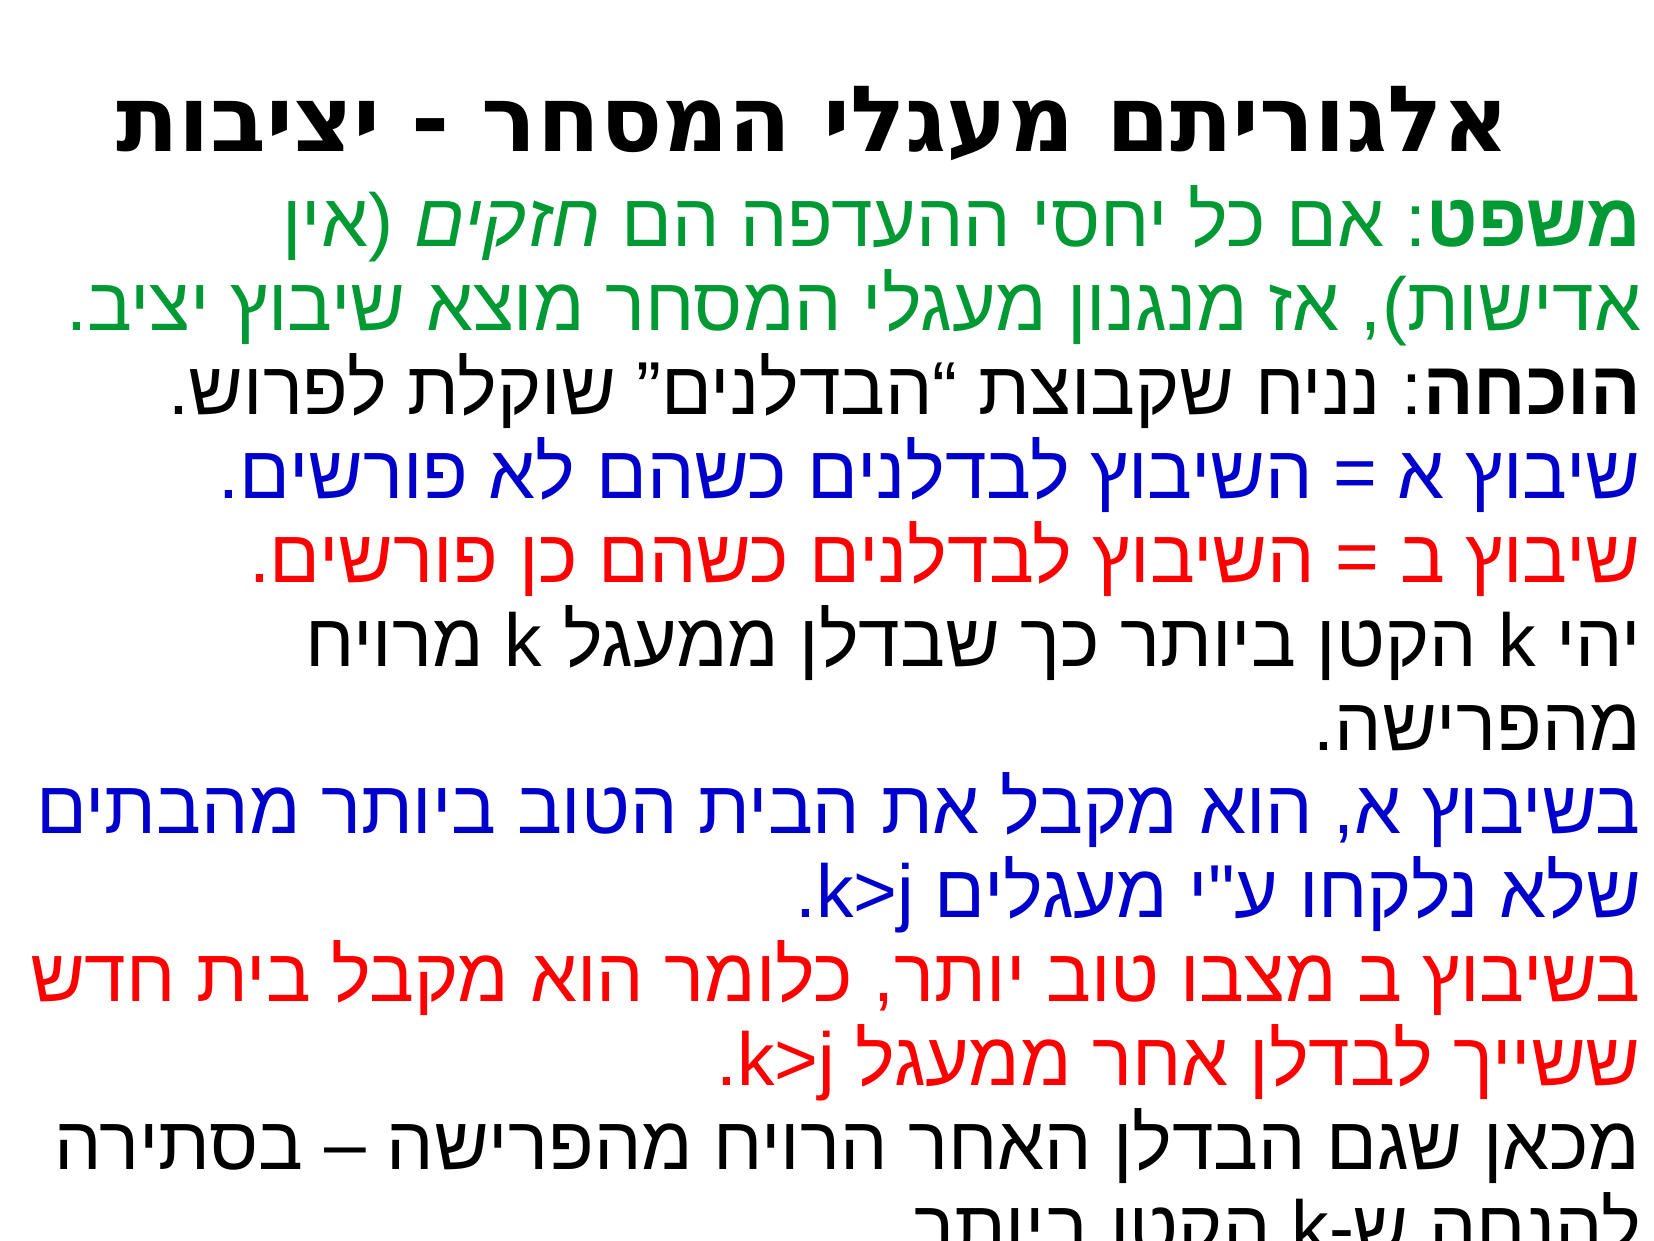

# אלגוריתם מעגלי המסחר - יציבות
משפט: אם כל יחסי ההעדפה הם חזקים (אין אדישות), אז מנגנון מעגלי המסחר מוצא שיבוץ יציב.
הוכחה: נניח שקבוצת “הבדלנים” שוקלת לפרוש.
שיבוץ א = השיבוץ לבדלנים כשהם לא פורשים.
שיבוץ ב = השיבוץ לבדלנים כשהם כן פורשים.
יהי k הקטן ביותר כך שבדלן ממעגל k מרויח מהפרישה.
בשיבוץ א, הוא מקבל את הבית הטוב ביותר מהבתים שלא נלקחו ע"י מעגלים k>j.
בשיבוץ ב מצבו טוב יותר, כלומר הוא מקבל בית חדש ששייך לבדלן אחר ממעגל k>j.
מכאן שגם הבדלן האחר הרויח מהפרישה – בסתירה להנחה ש-k הקטן ביותר.